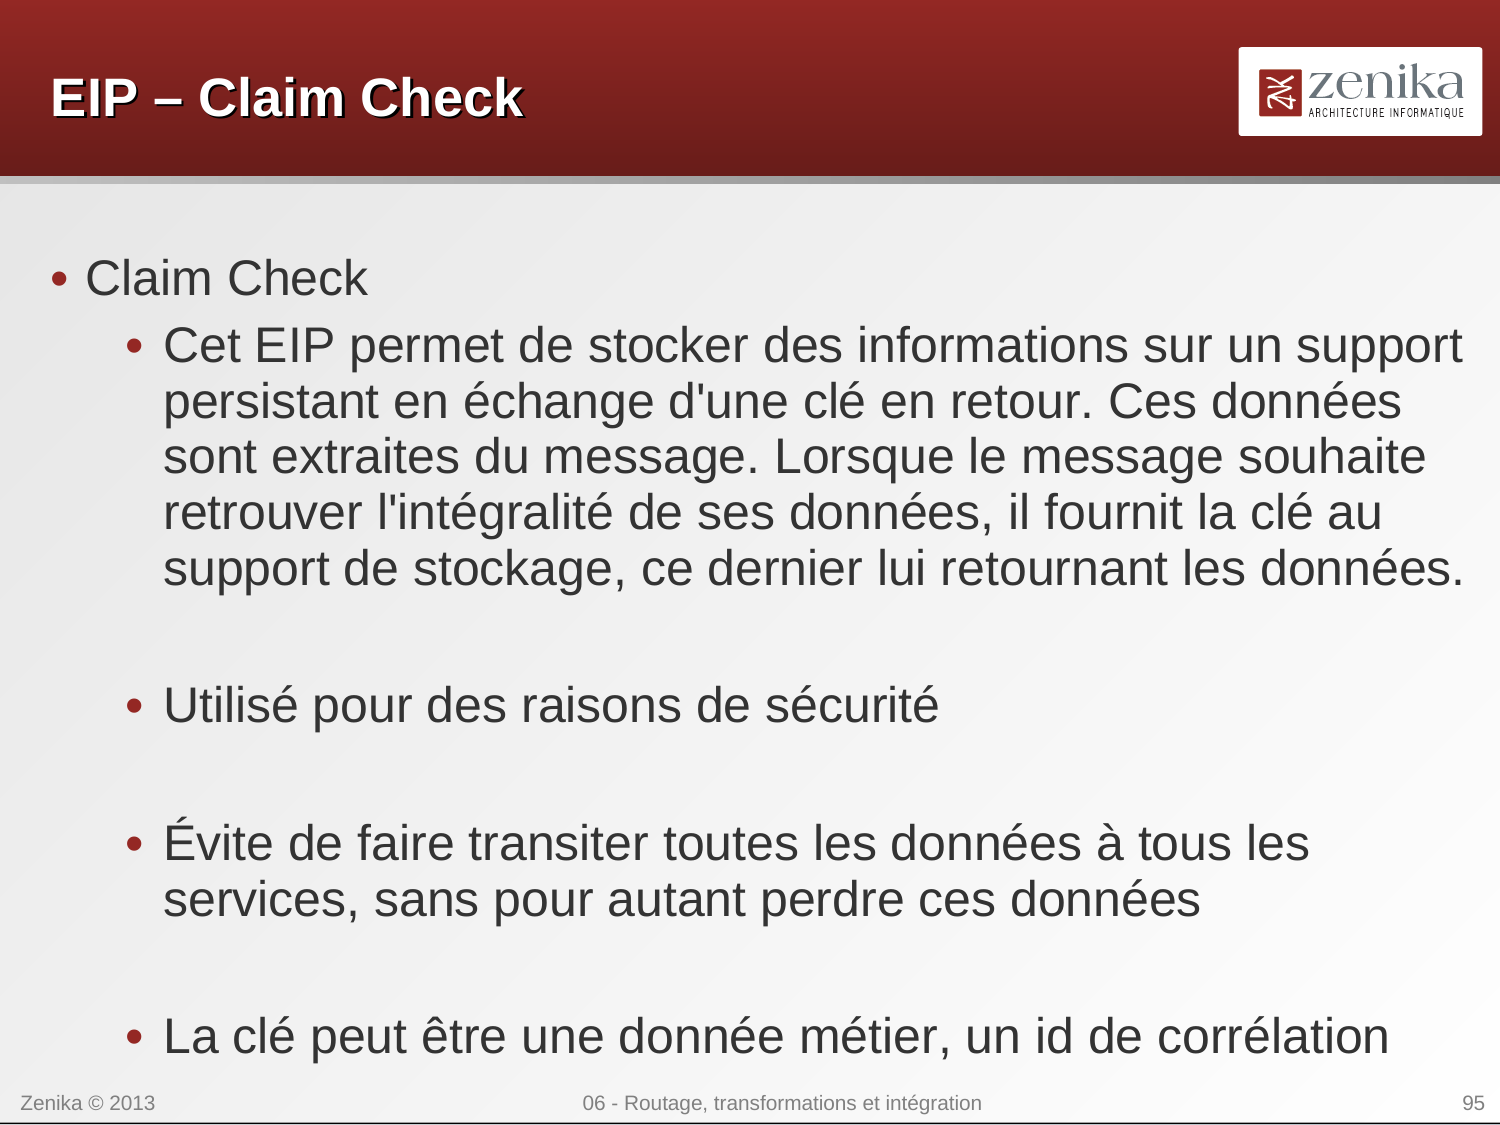

# EIP – Claim Check
Claim Check
Cet EIP permet de stocker des informations sur un support persistant en échange d'une clé en retour. Ces données sont extraites du message. Lorsque le message souhaite retrouver l'intégralité de ses données, il fournit la clé au support de stockage, ce dernier lui retournant les données.
Utilisé pour des raisons de sécurité
Évite de faire transiter toutes les données à tous les services, sans pour autant perdre ces données
La clé peut être une donnée métier, un id de corrélation